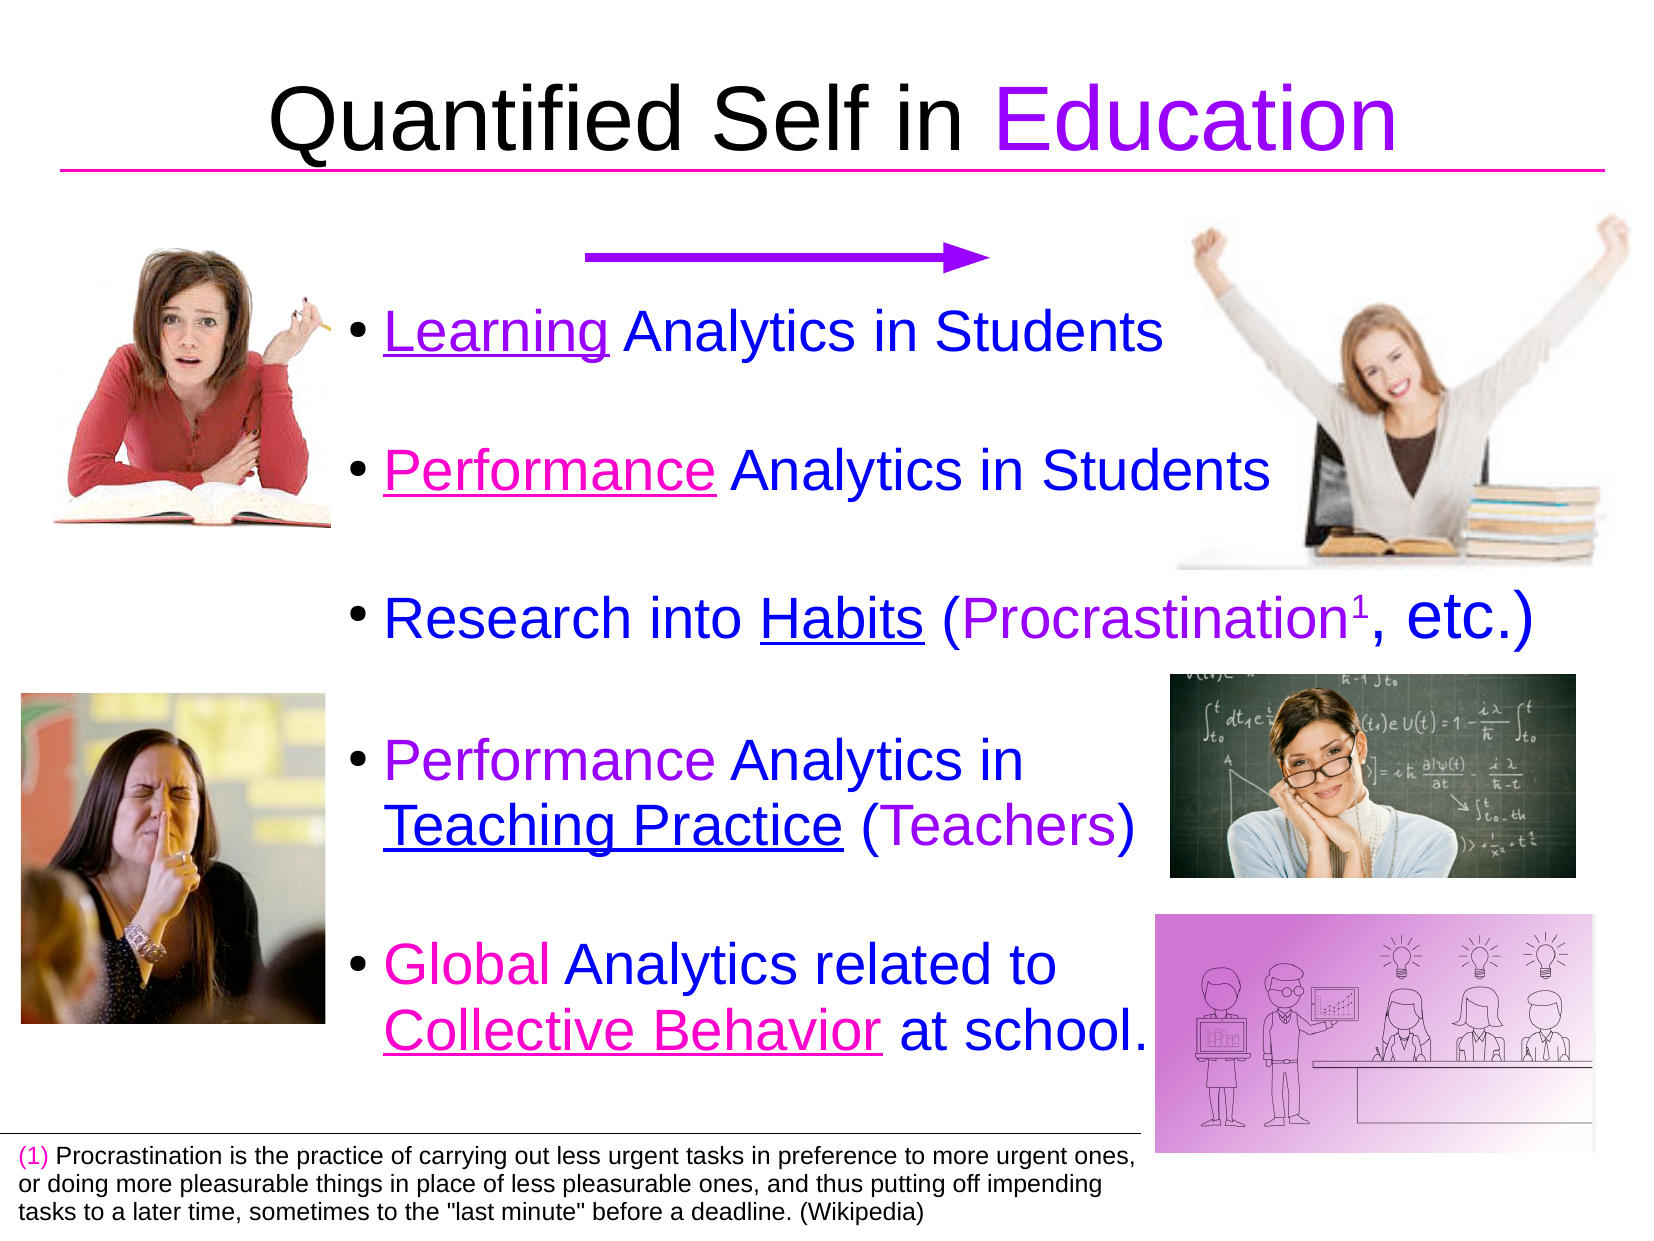

# Quantified Self in Education
Learning Analytics in Students
Performance Analytics in Students
Research into Habits (Procrastination1, etc.)
Performance Analytics in
Teaching Practice (Teachers)
Global Analytics related to
Collective Behavior at school.
(1) Procrastination is the practice of carrying out less urgent tasks in preference to more urgent ones,
or doing more pleasurable things in place of less pleasurable ones, and thus putting off impending
tasks to a later time, sometimes to the "last minute" before a deadline. (Wikipedia)